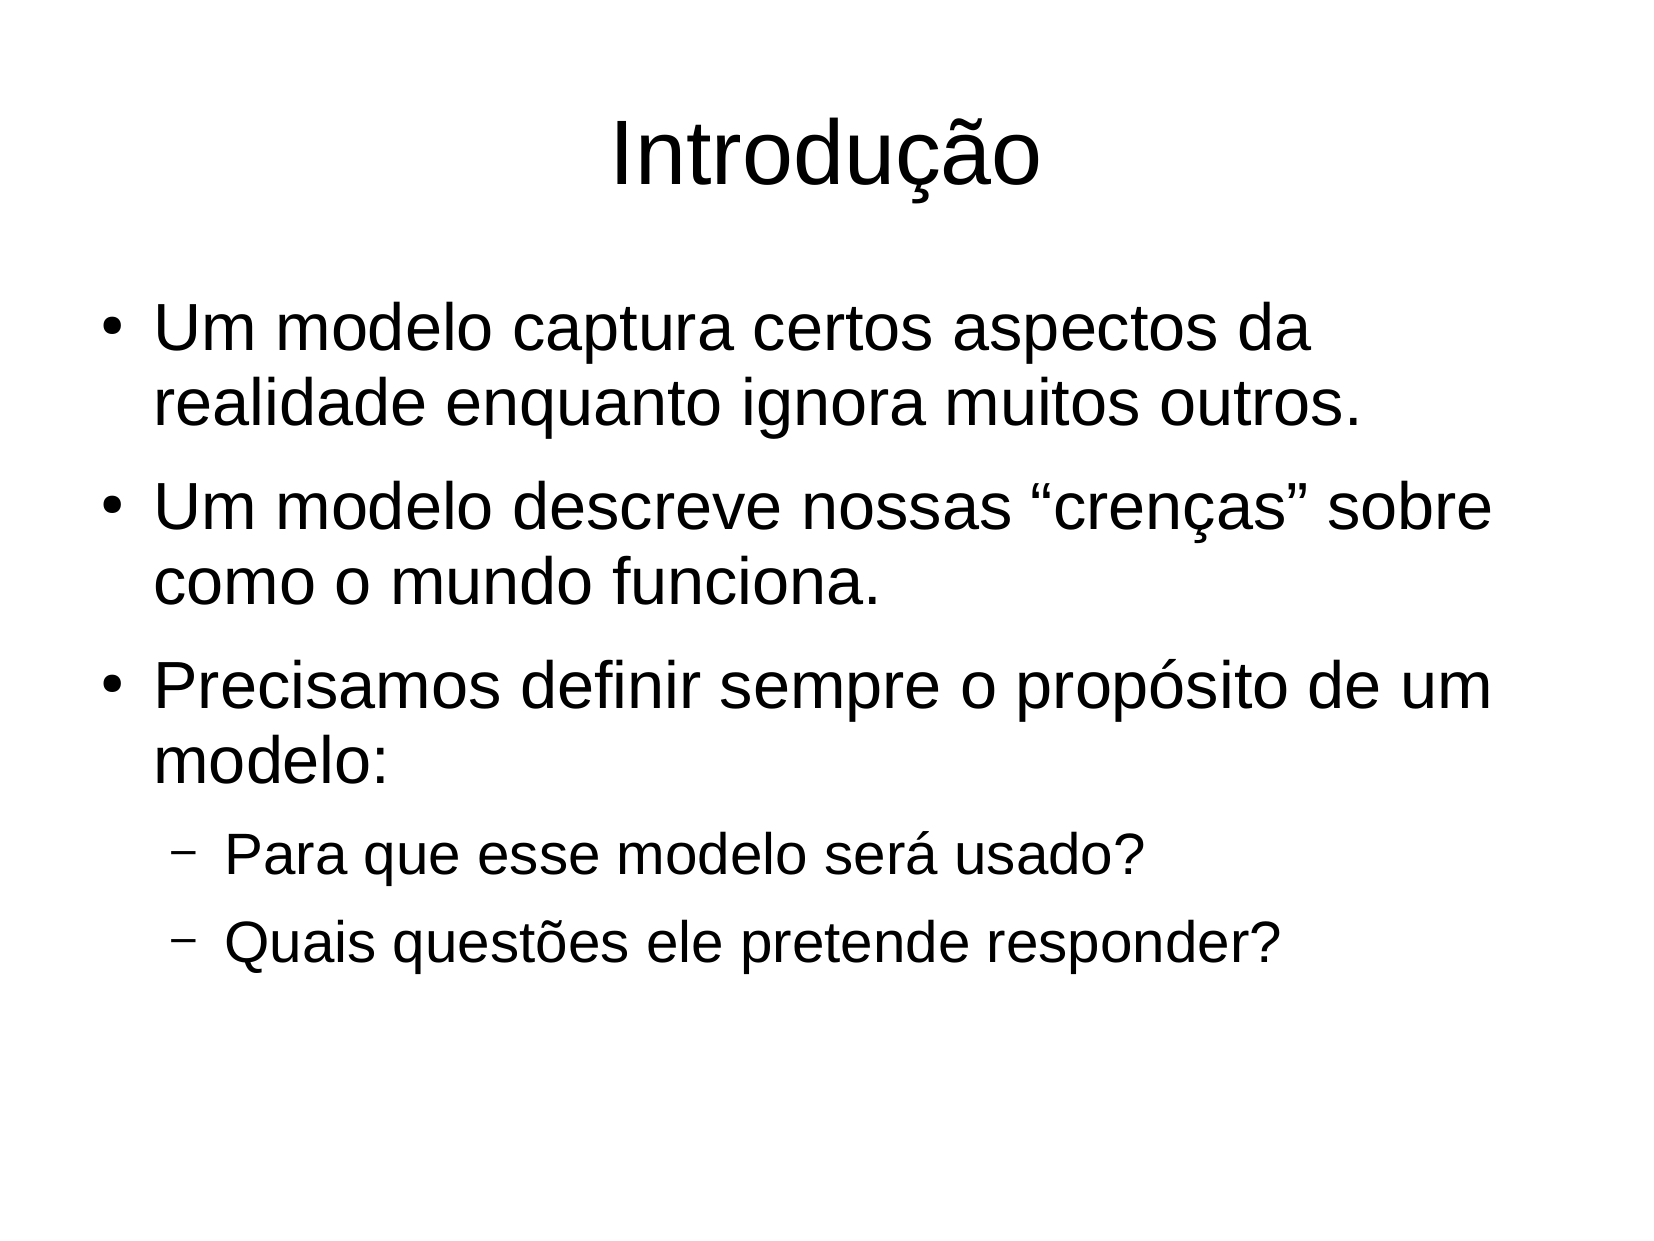

# Introdução
Um modelo captura certos aspectos da realidade enquanto ignora muitos outros.
Um modelo descreve nossas “crenças” sobre como o mundo funciona.
Precisamos definir sempre o propósito de um modelo:
Para que esse modelo será usado?
Quais questões ele pretende responder?